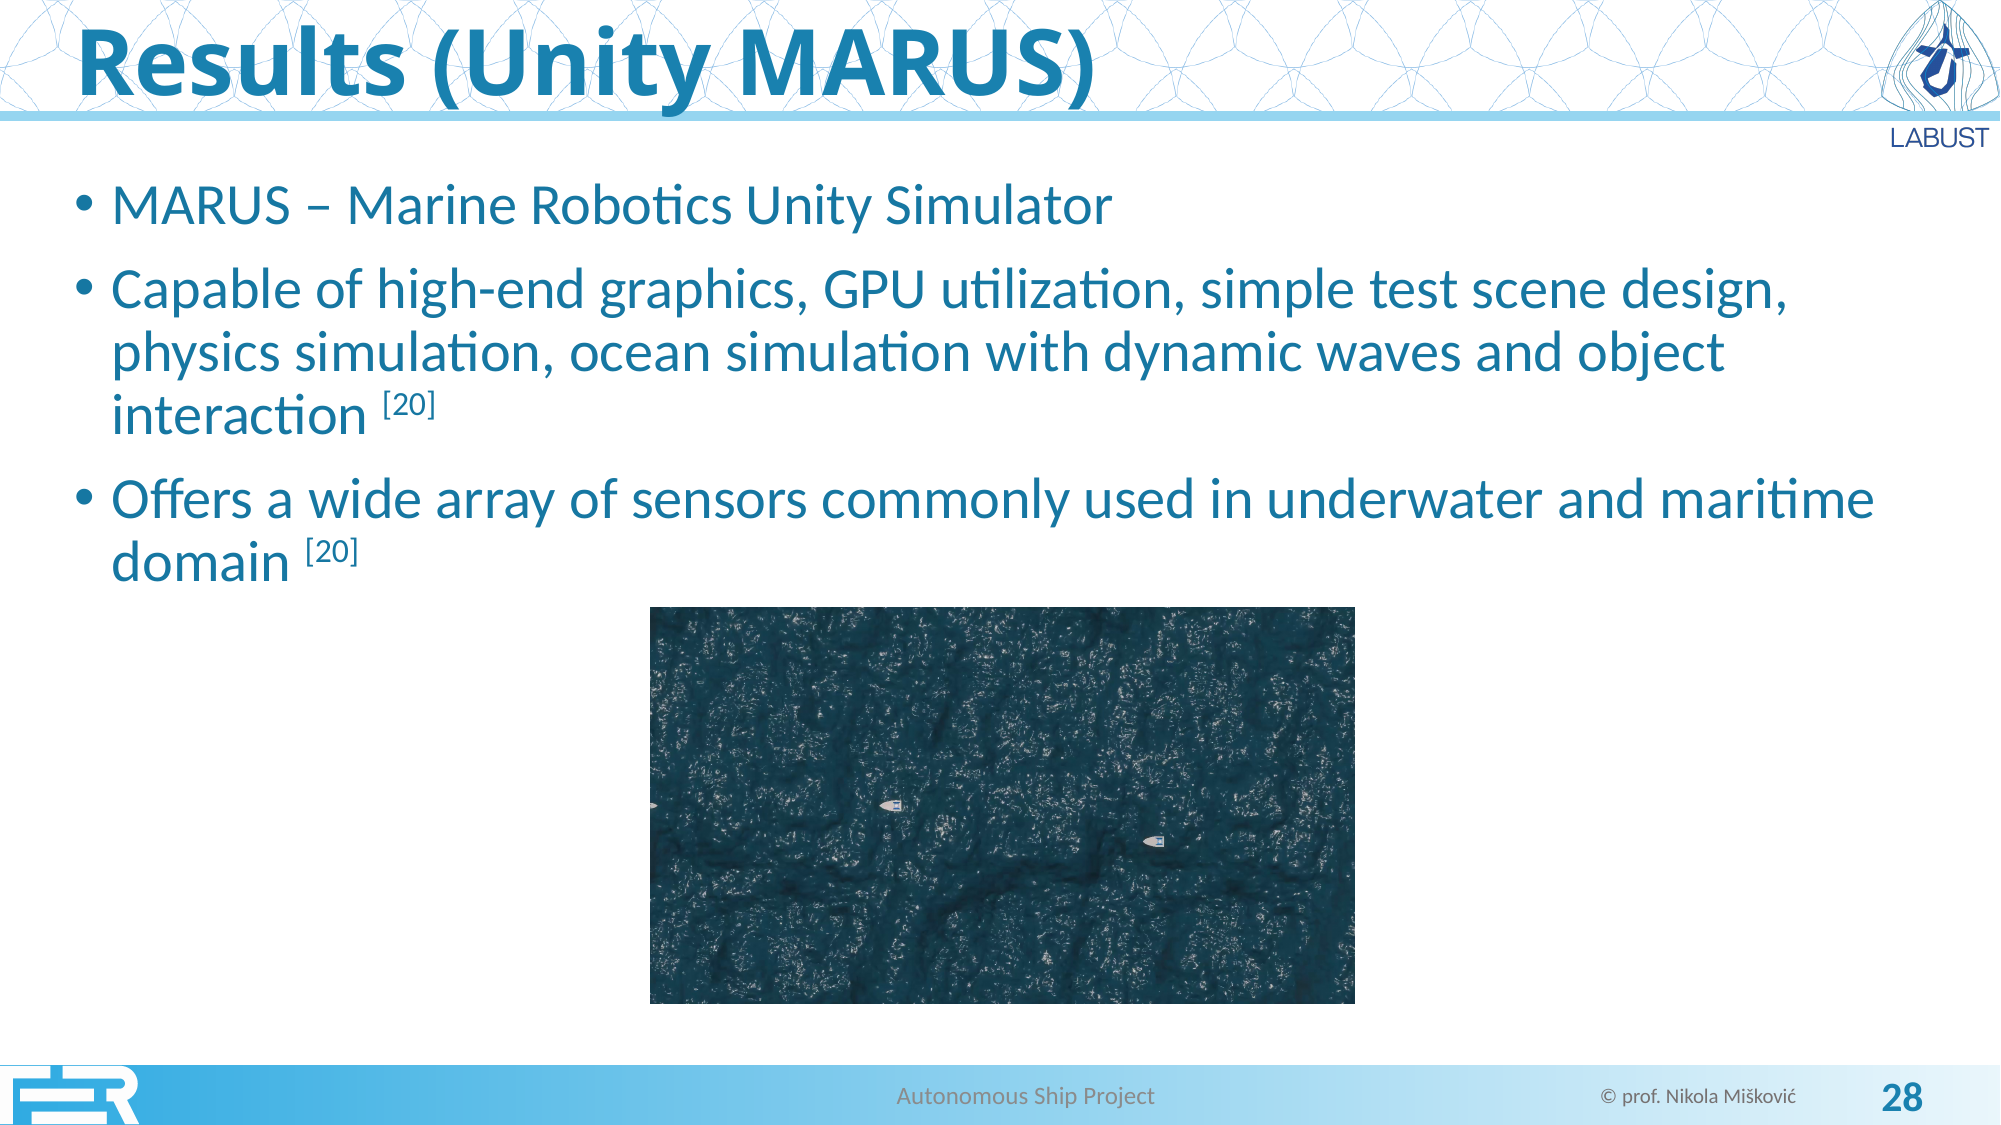

# Results (Unity MARUS)
MARUS – Marine Robotics Unity Simulator
Capable of high-end graphics, GPU utilization, simple test scene design, physics simulation, ocean simulation with dynamic waves and object interaction [20]
Offers a wide array of sensors commonly used in underwater and maritime domain [20]
Guidance and Control of Marine Vehicles
28